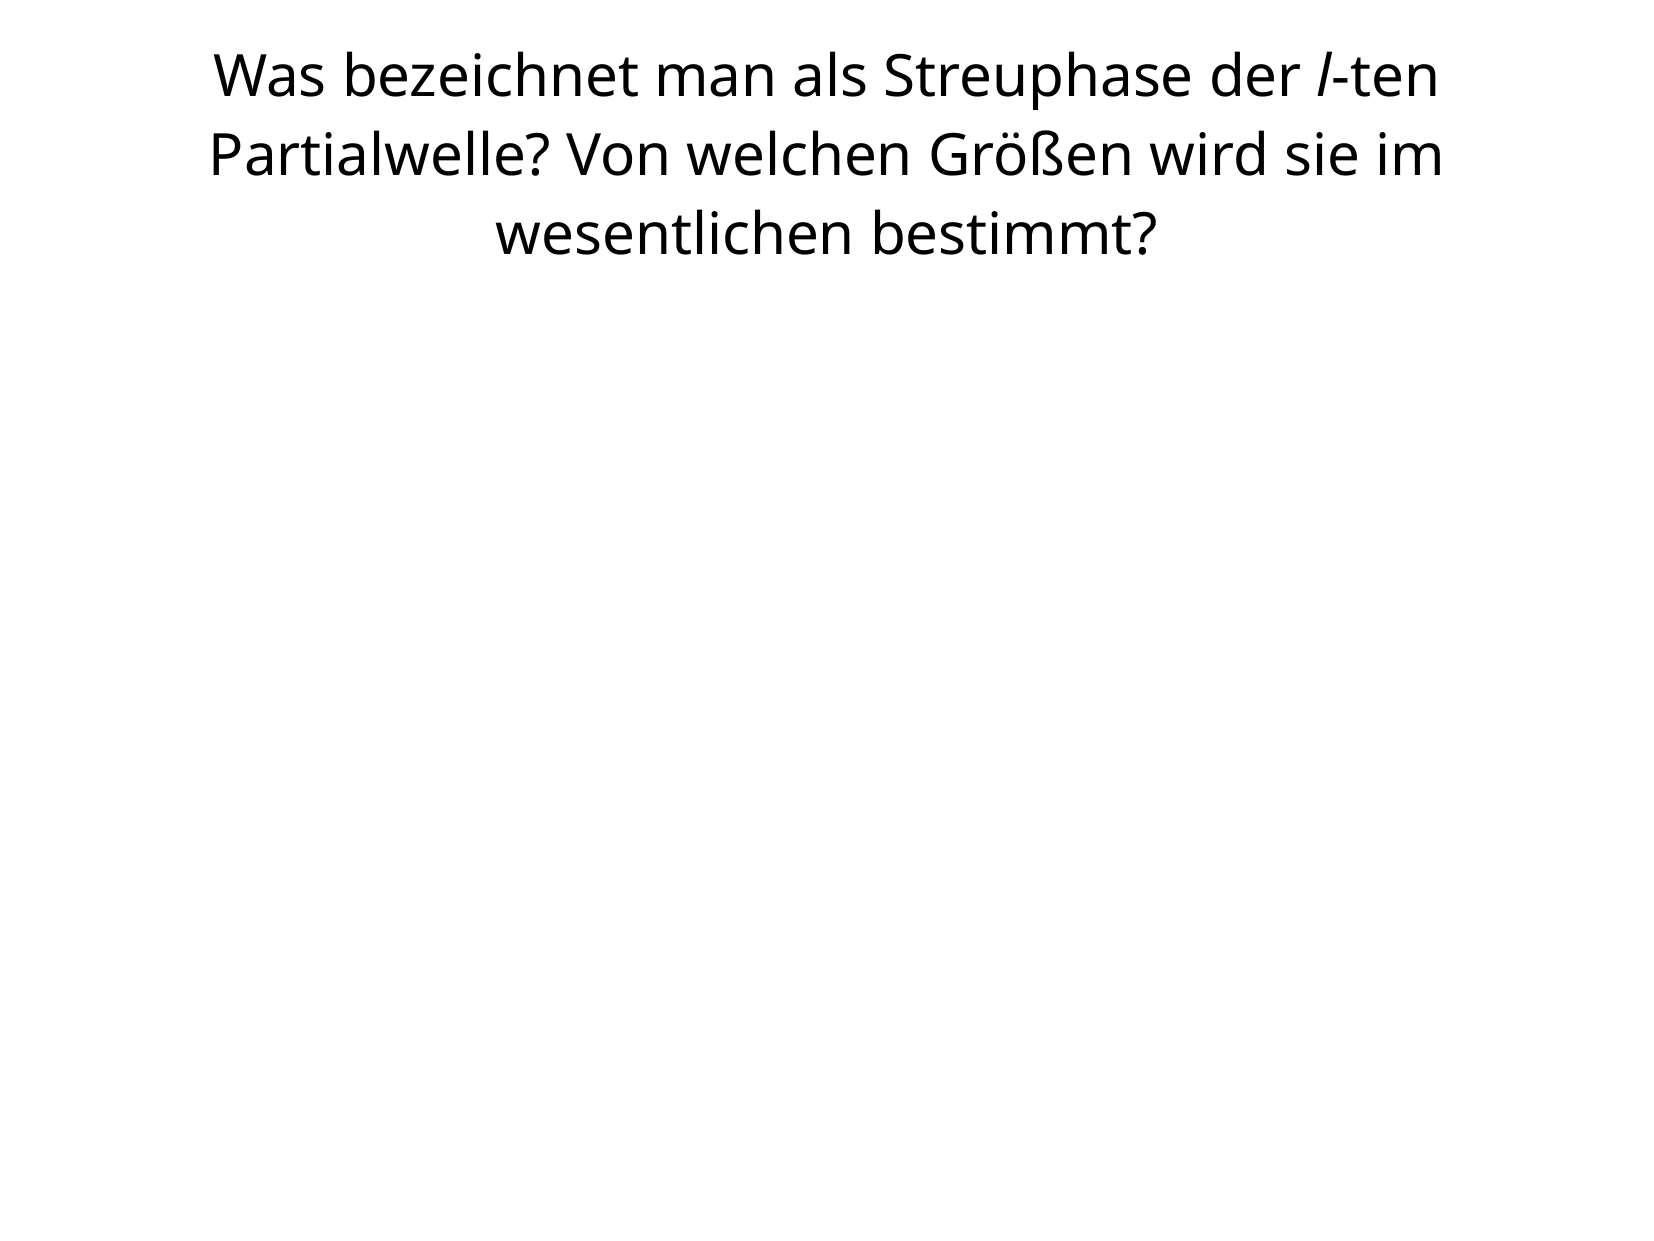

# Was bezeichnet man als Streuphase der l-ten Partialwelle? Von welchen Größen wird sie im wesentlichen bestimmt?